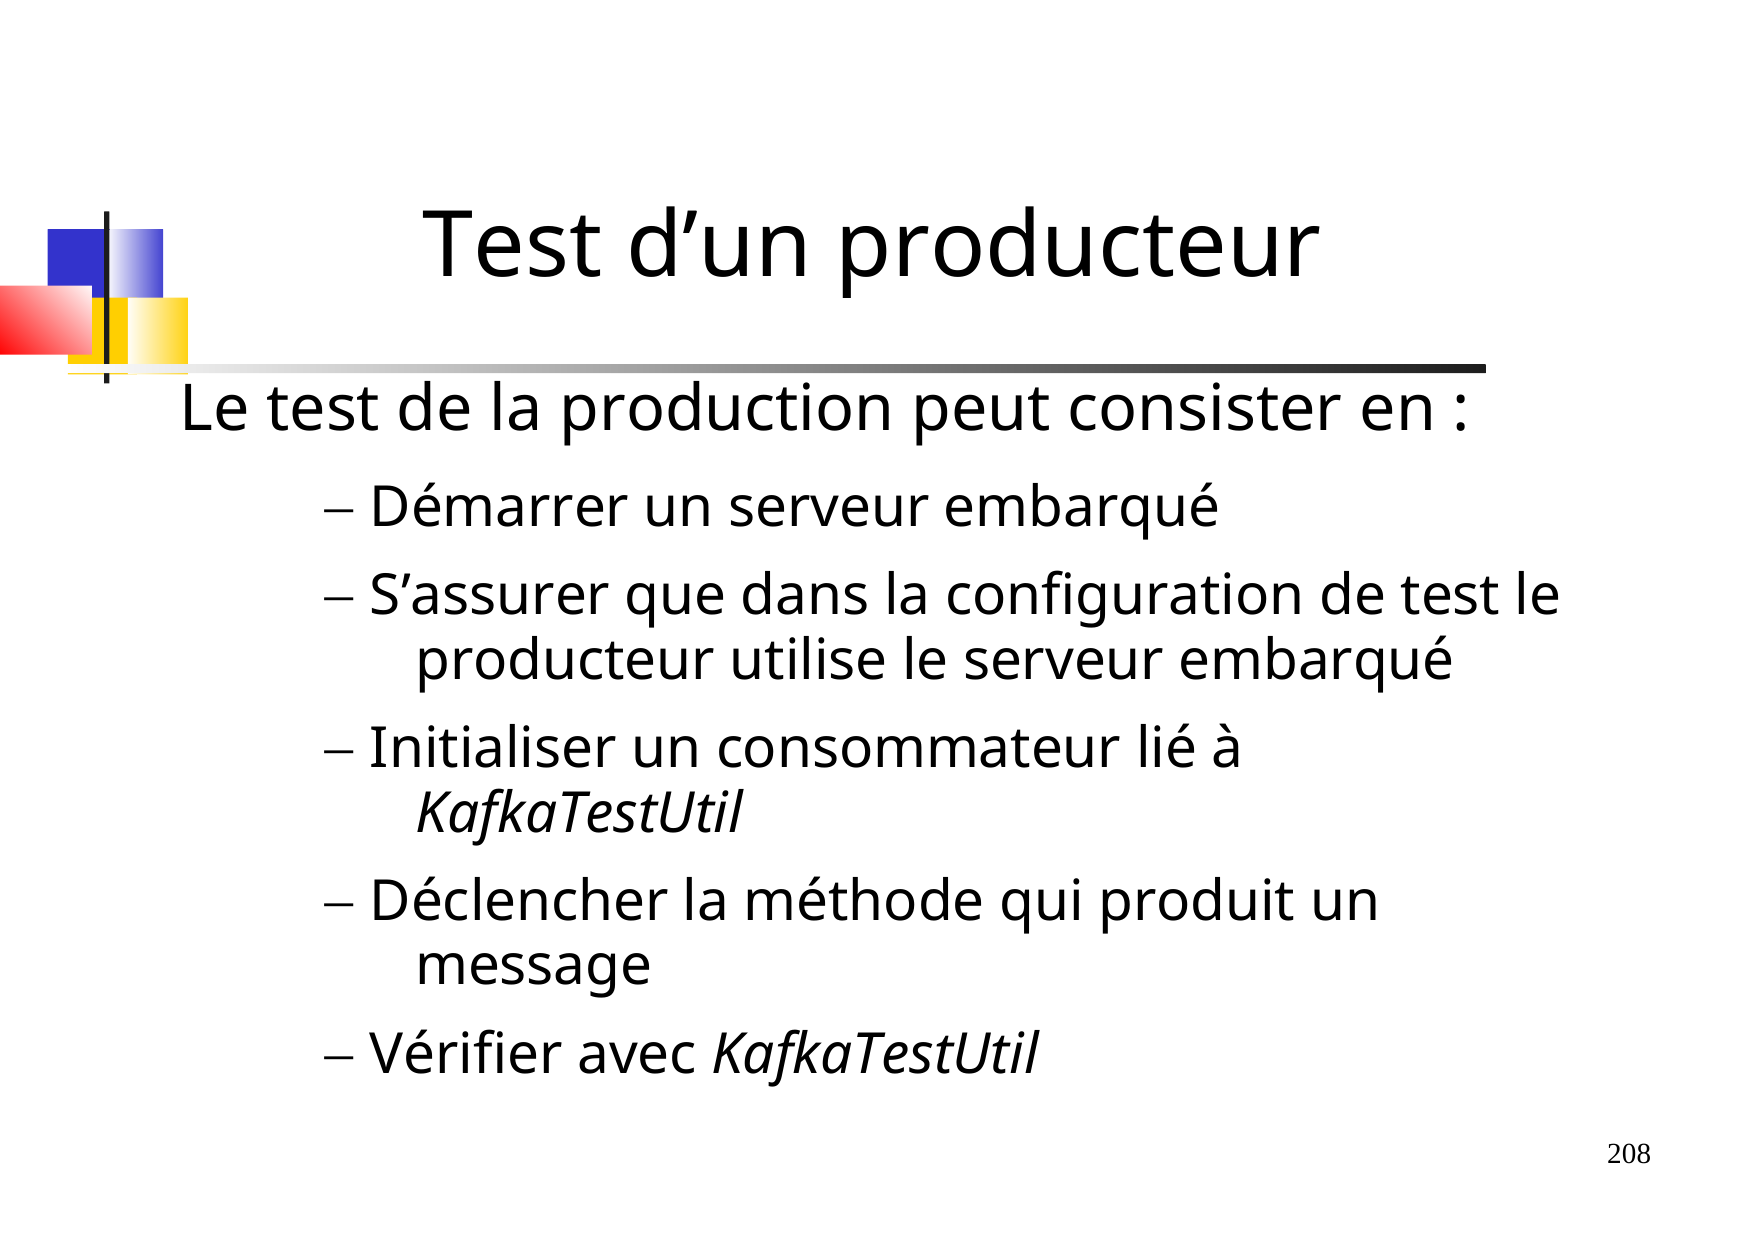

# Test d’un producteur
Le test de la production peut consister en :
Démarrer un serveur embarqué
S’assurer que dans la configuration de test le producteur utilise le serveur embarqué
Initialiser un consommateur lié à KafkaTestUtil
Déclencher la méthode qui produit un message
Vérifier avec KafkaTestUtil